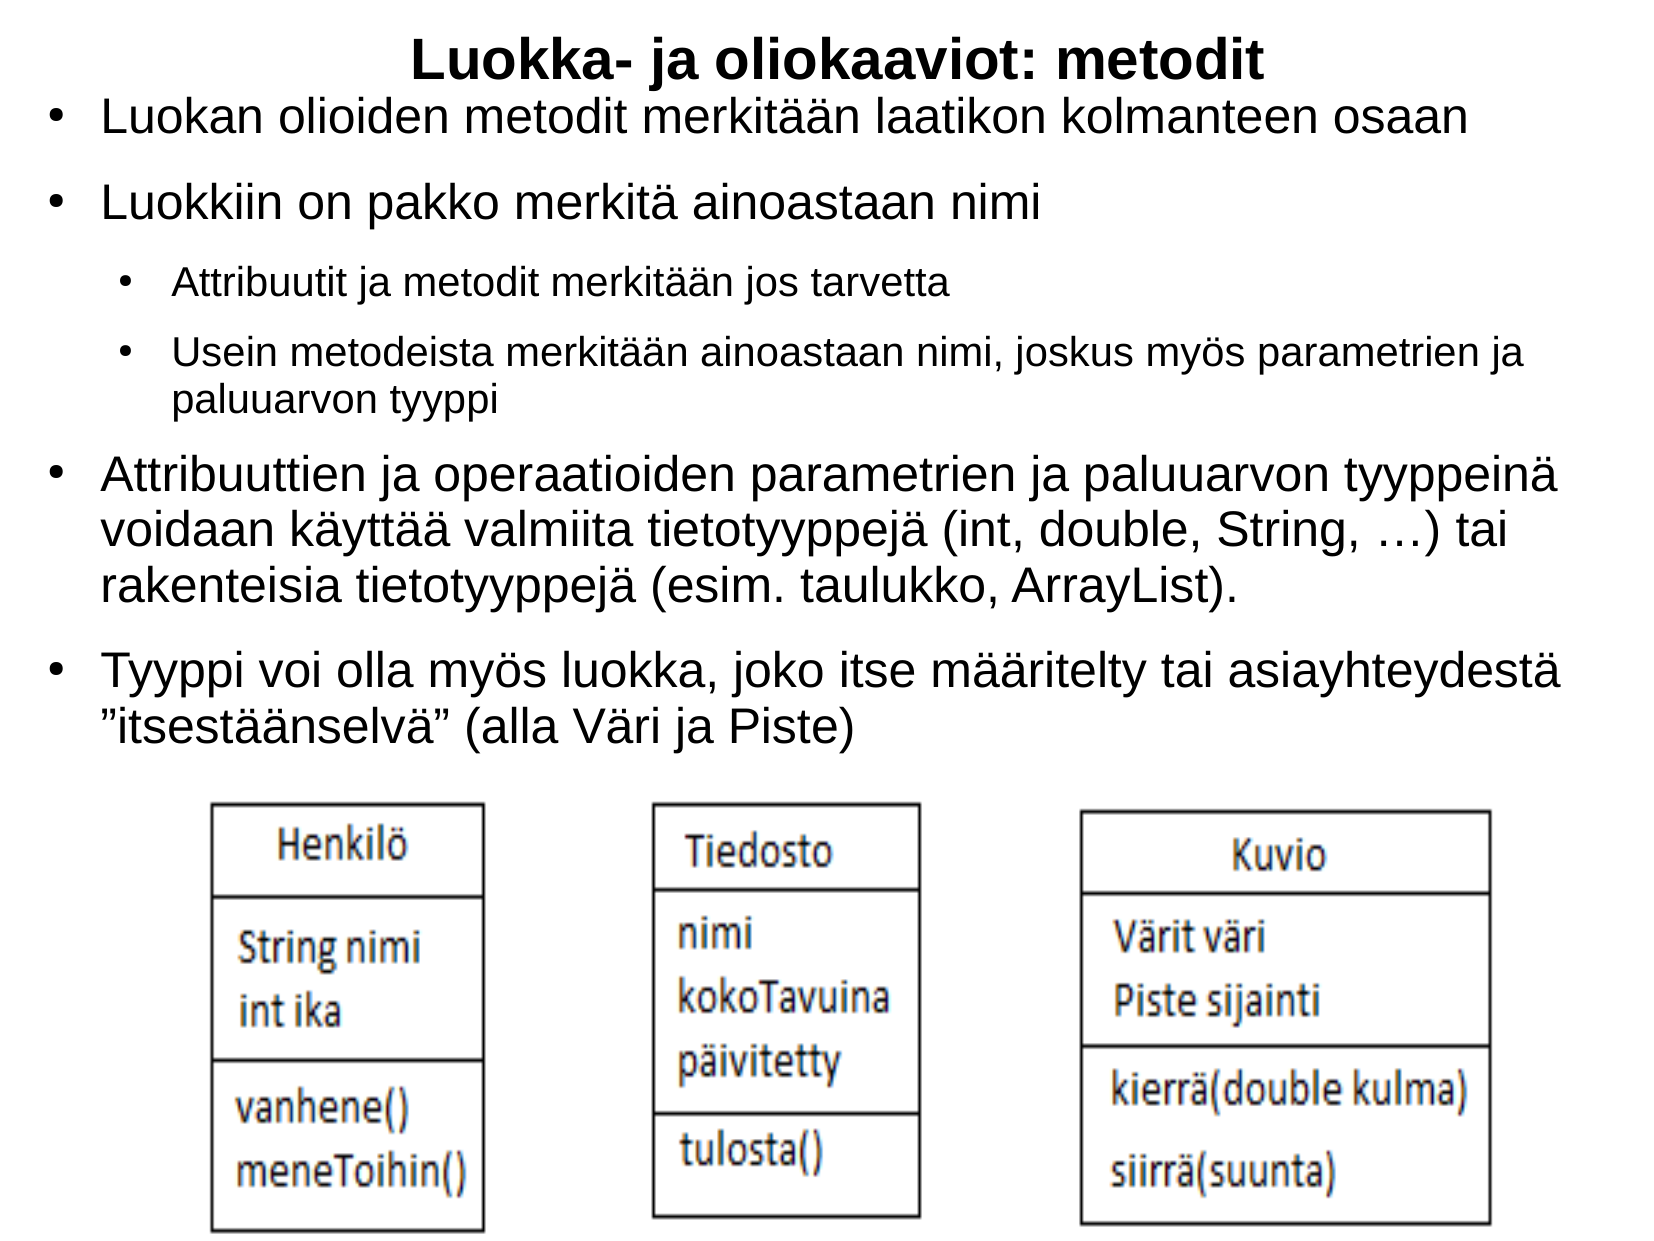

# Luokka- ja oliokaaviot: metodit
Luokan olioiden metodit merkitään laatikon kolmanteen osaan
Luokkiin on pakko merkitä ainoastaan nimi
Attribuutit ja metodit merkitään jos tarvetta
Usein metodeista merkitään ainoastaan nimi, joskus myös parametrien ja paluuarvon tyyppi
Attribuuttien ja operaatioiden parametrien ja paluuarvon tyyppeinä voidaan käyttää valmiita tietotyyppejä (int, double, String, …) tai rakenteisia tietotyyppejä (esim. taulukko, ArrayList).
Tyyppi voi olla myös luokka, joko itse määritelty tai asiayhteydestä ”itsestäänselvä” (alla Väri ja Piste)